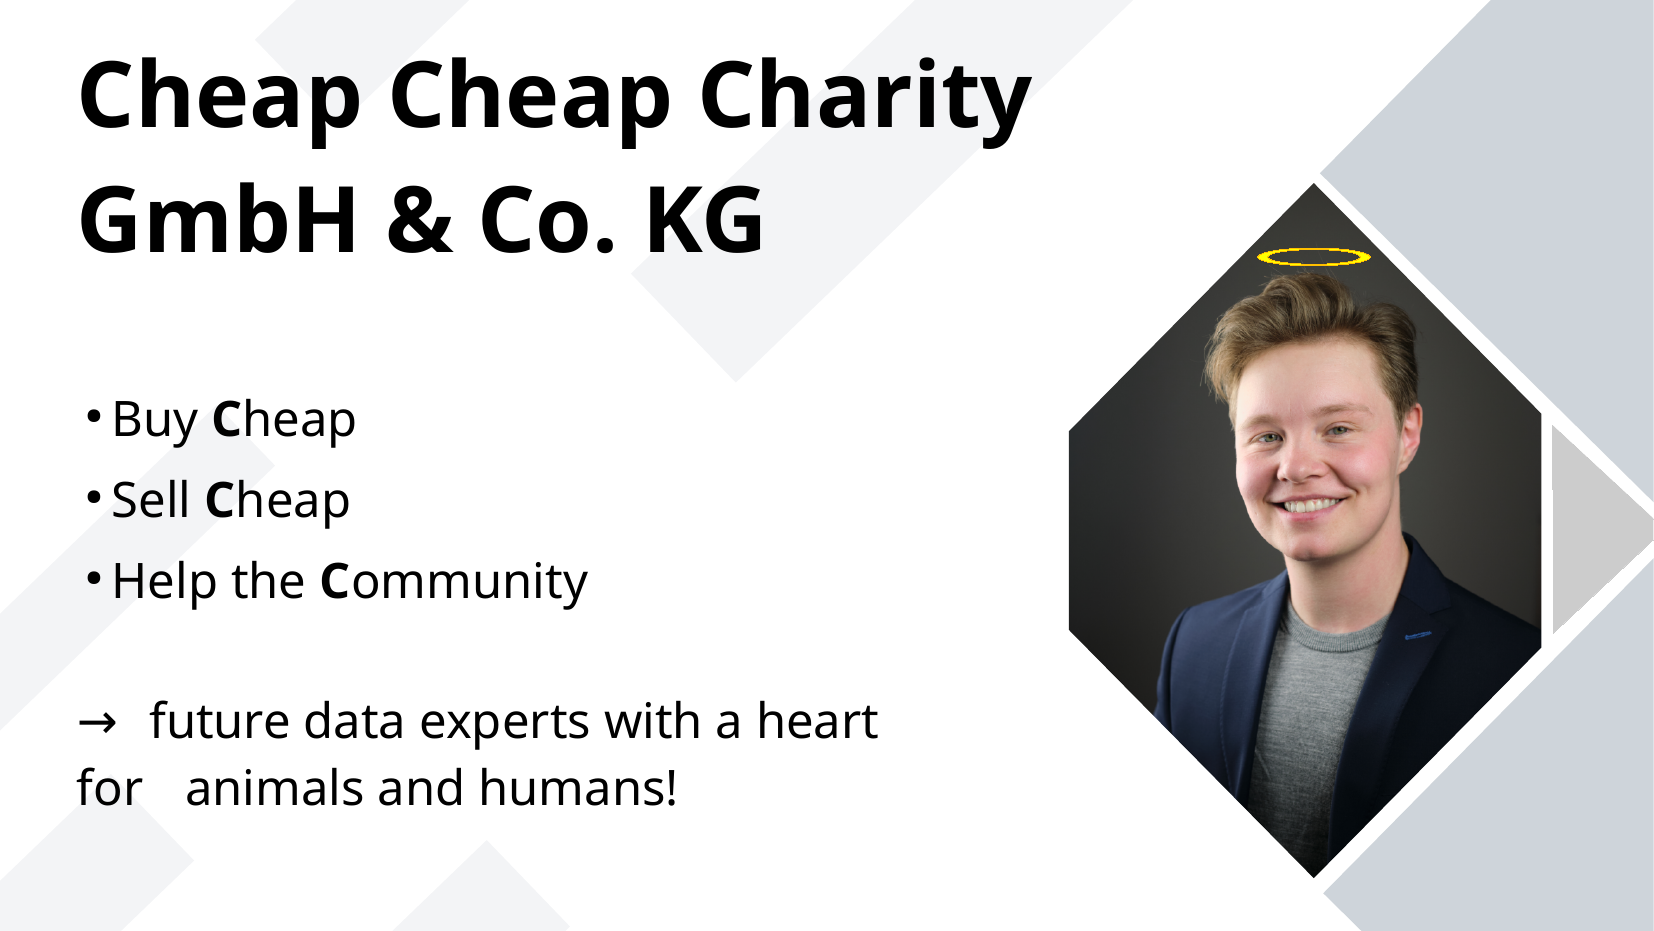

# Cheap Cheap Charity GmbH & Co. KG
Buy Cheap
Sell Cheap
Help the Community
→	future data experts with a heart for 	animals and humans!